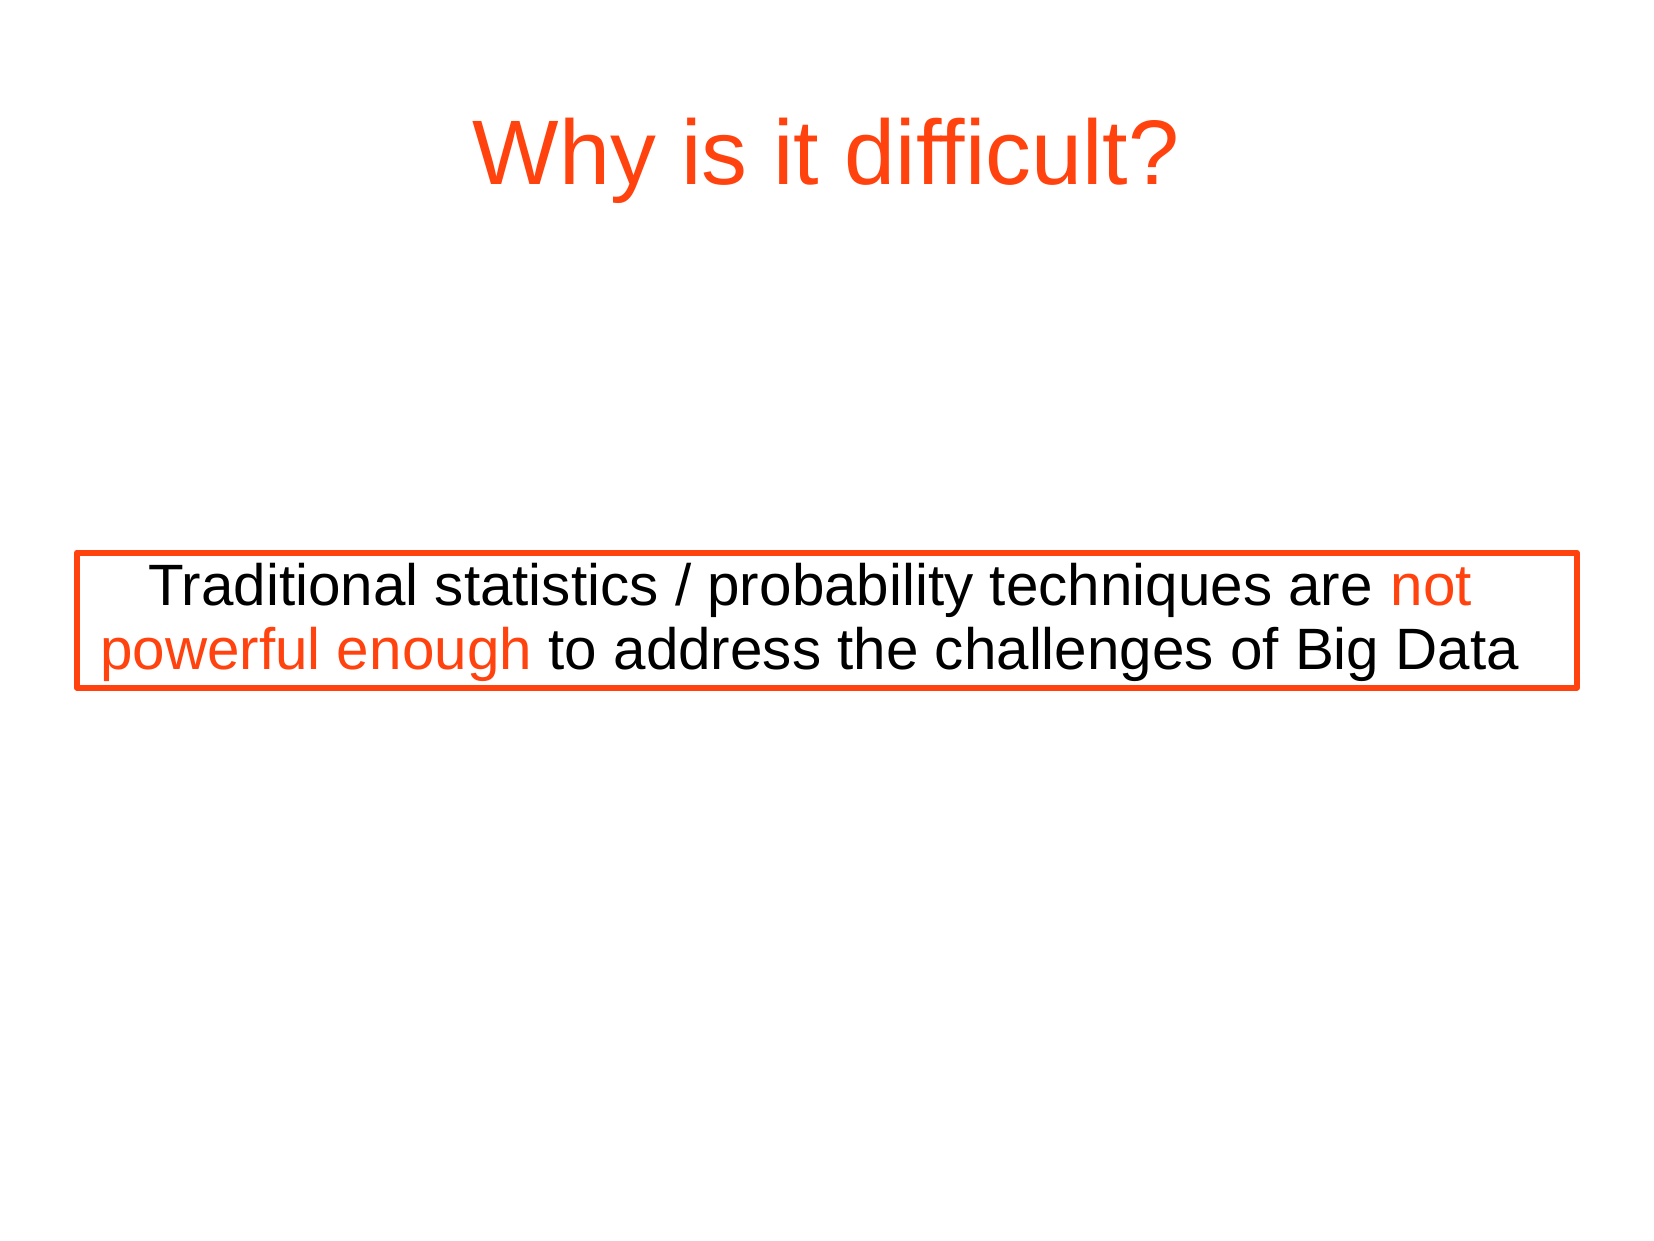

# Why is it difficult?
Traditional statistics / probability techniques are not powerful enough to address the challenges of Big Data